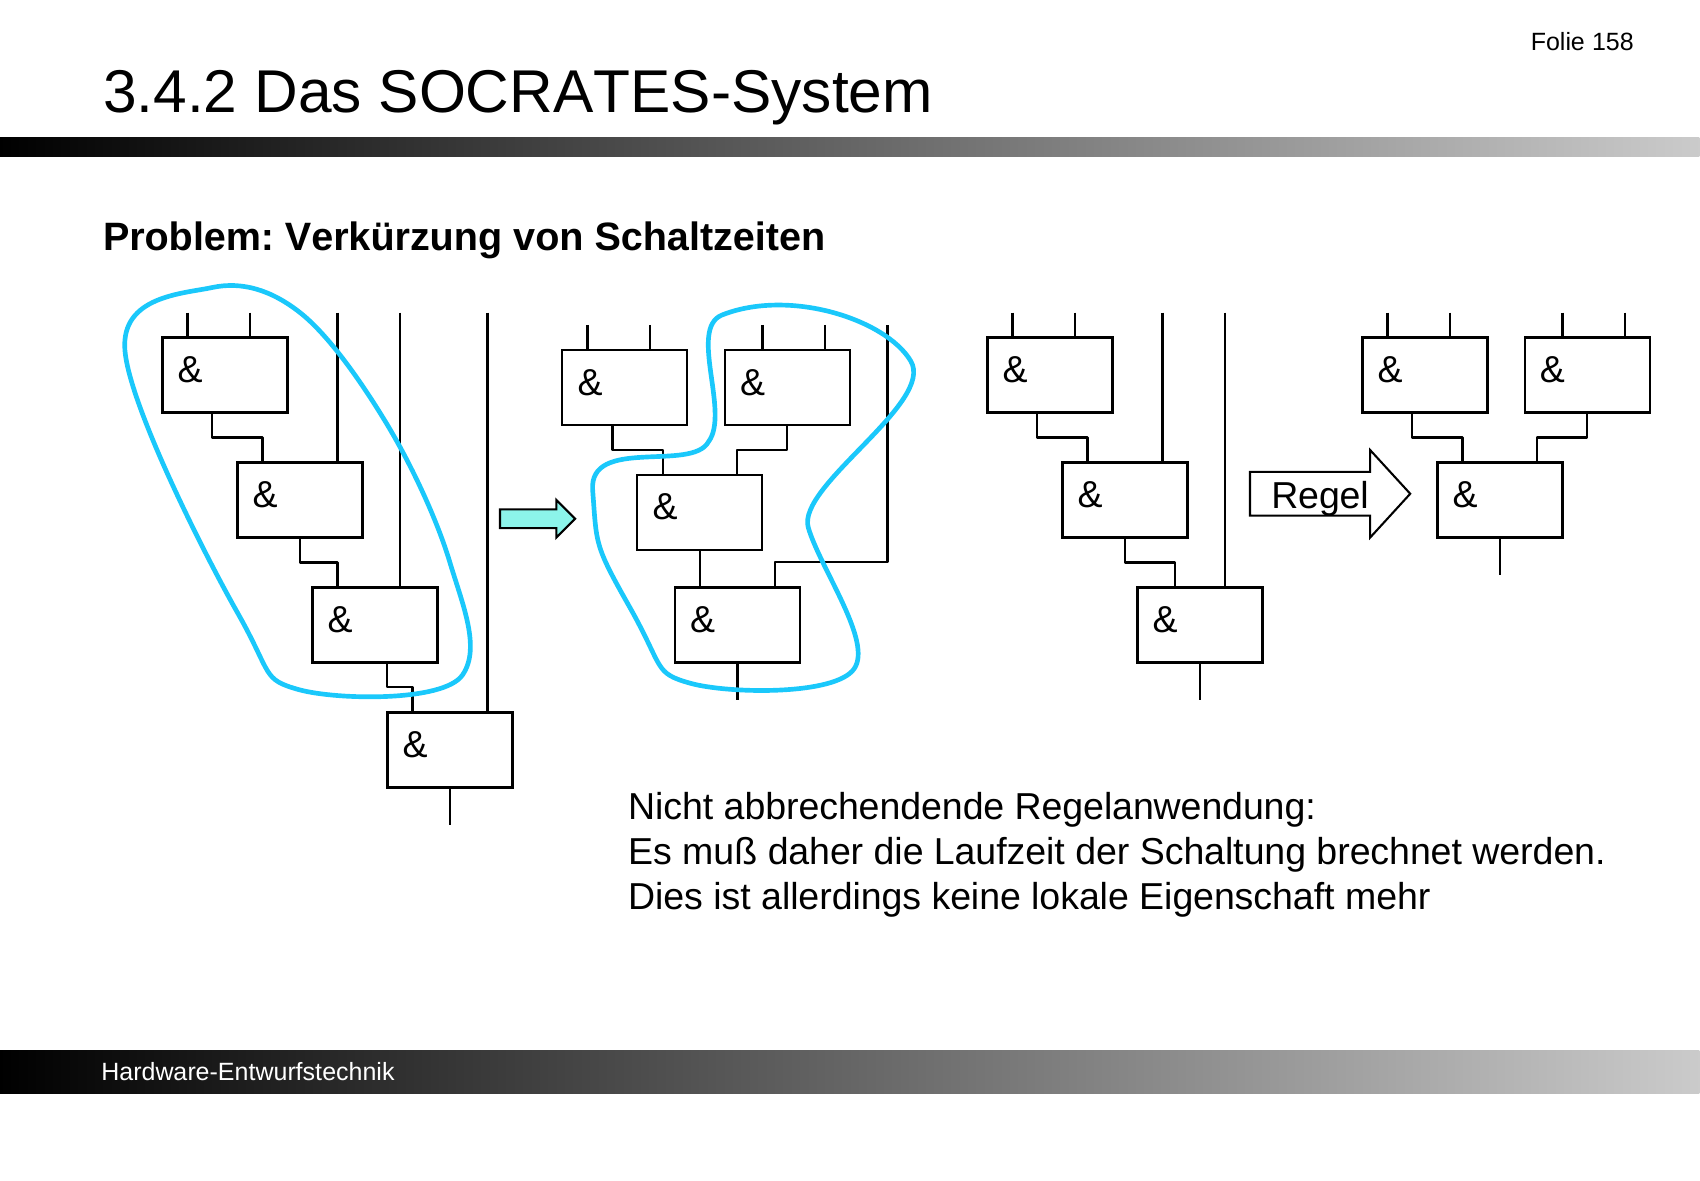

# 3.4.2 Das SOCRATES-System
Problem: Verkürzung von Schaltzeiten
&
&
&
&
&
&
Regel
&
&
&
&
&
&
&
&
Nicht abbrechendende Regelanwendung:
Es muß daher die Laufzeit der Schaltung brechnet werden.
Dies ist allerdings keine lokale Eigenschaft mehr